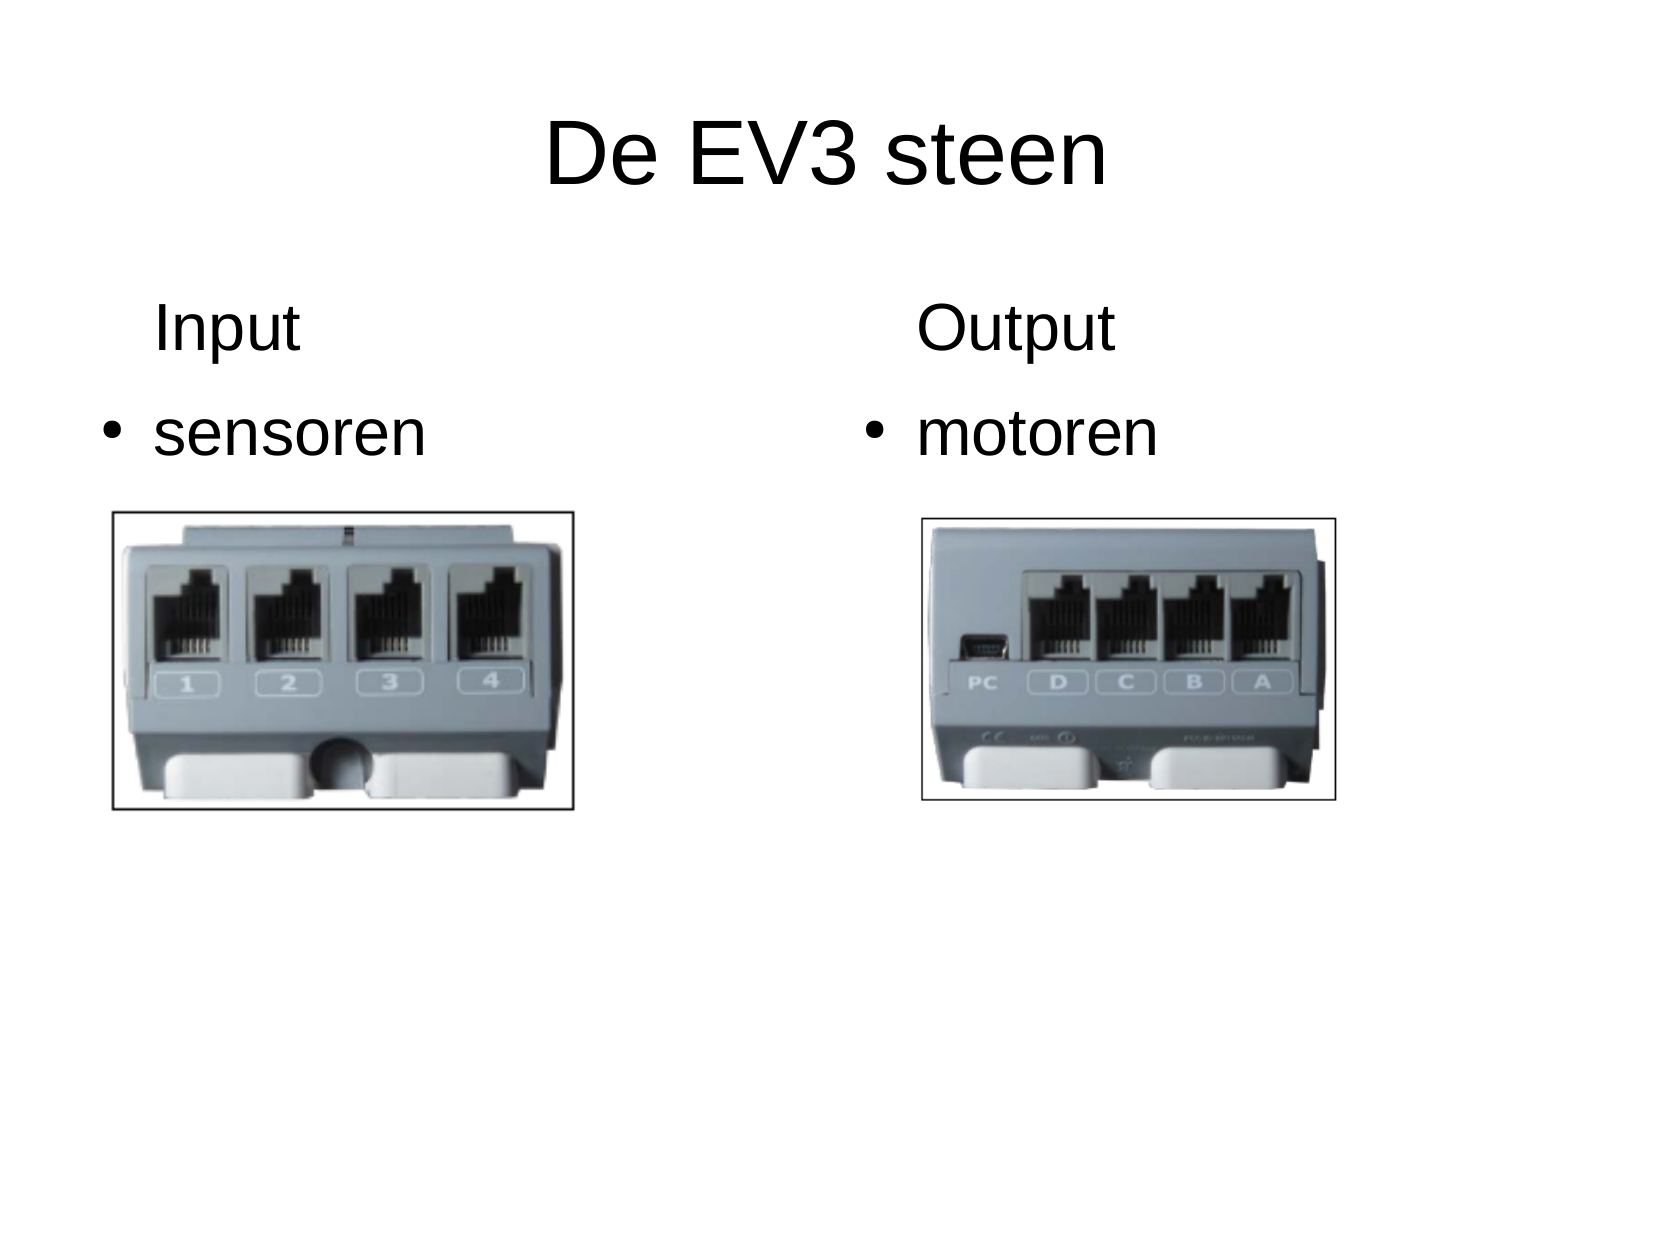

# De EV3 steen
Input
sensoren
Output
motoren